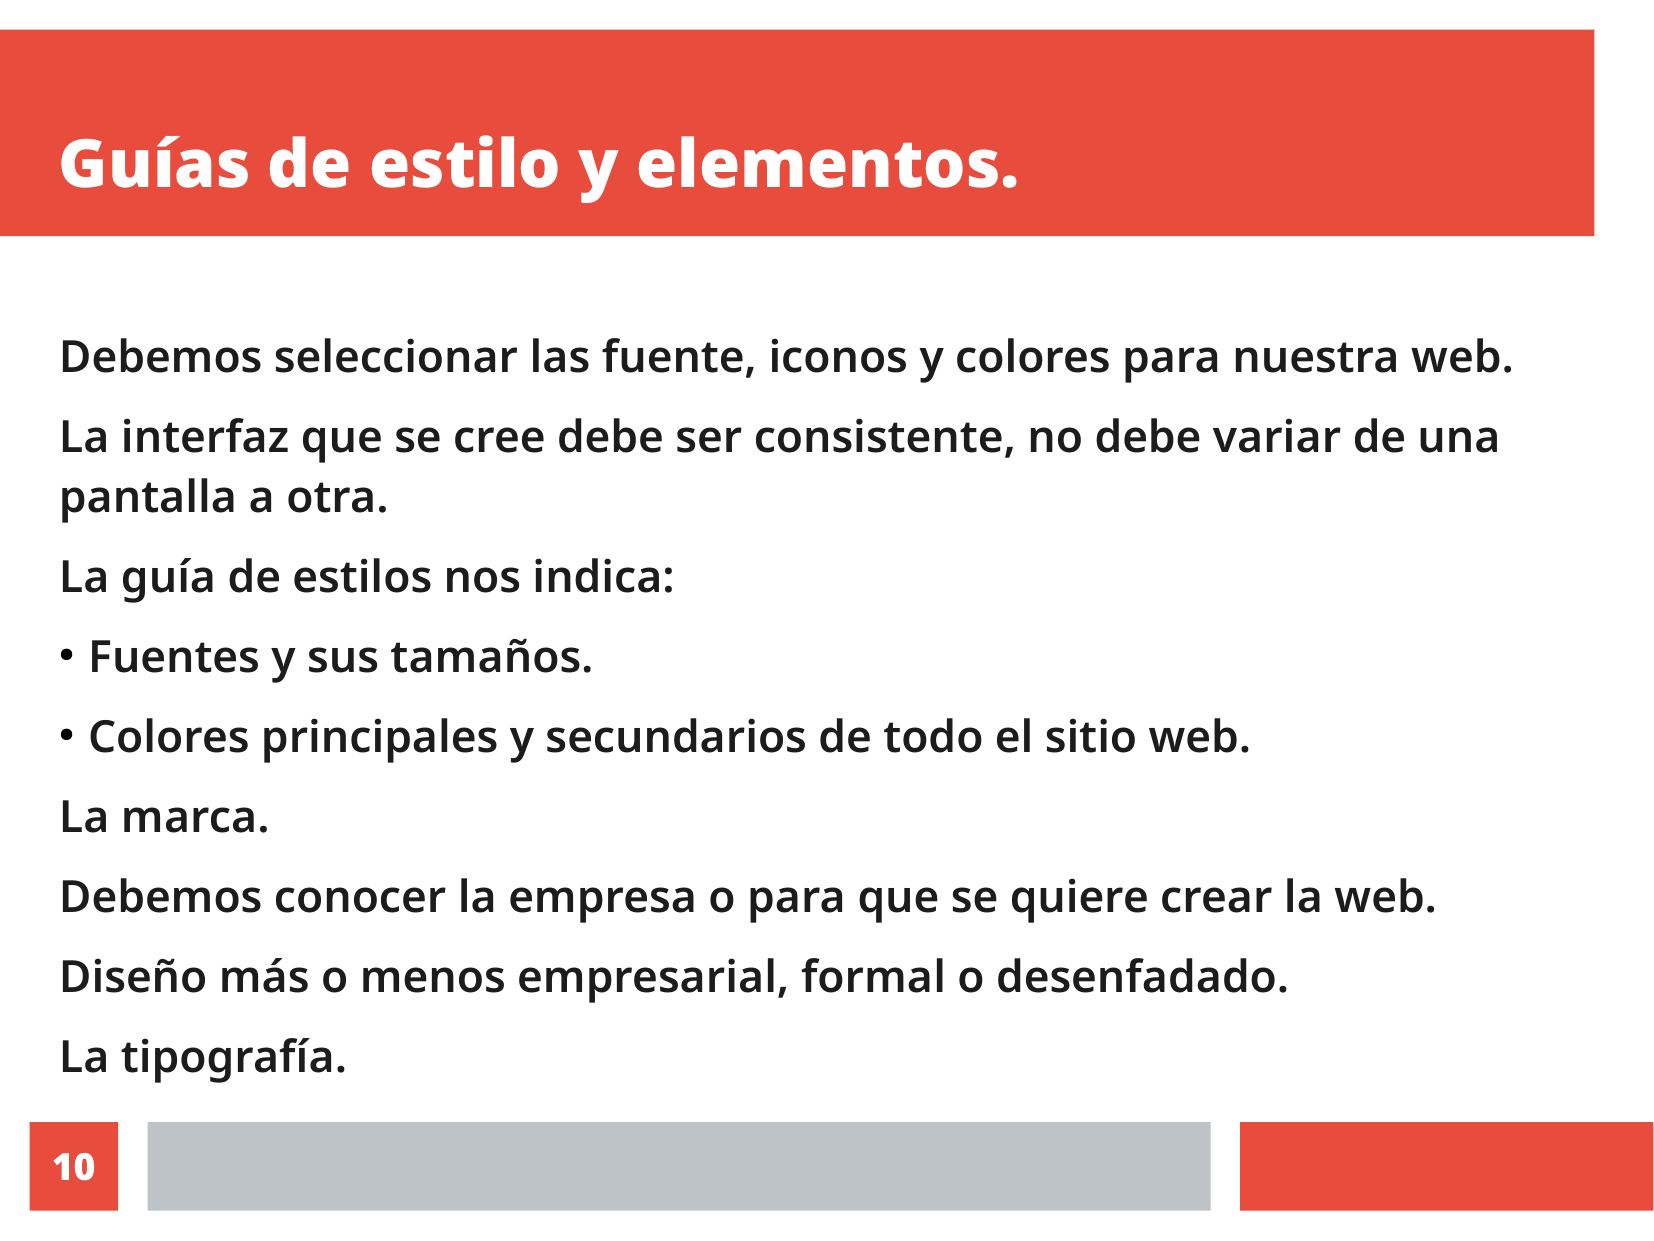

# Guías de estilo y elementos.
Debemos seleccionar las fuente, iconos y colores para nuestra web.
La interfaz que se cree debe ser consistente, no debe variar de una pantalla a otra.
La guía de estilos nos indica:
Fuentes y sus tamaños.
Colores principales y secundarios de todo el sitio web.
La marca.
Debemos conocer la empresa o para que se quiere crear la web.
Diseño más o menos empresarial, formal o desenfadado.
La tipografía.
10